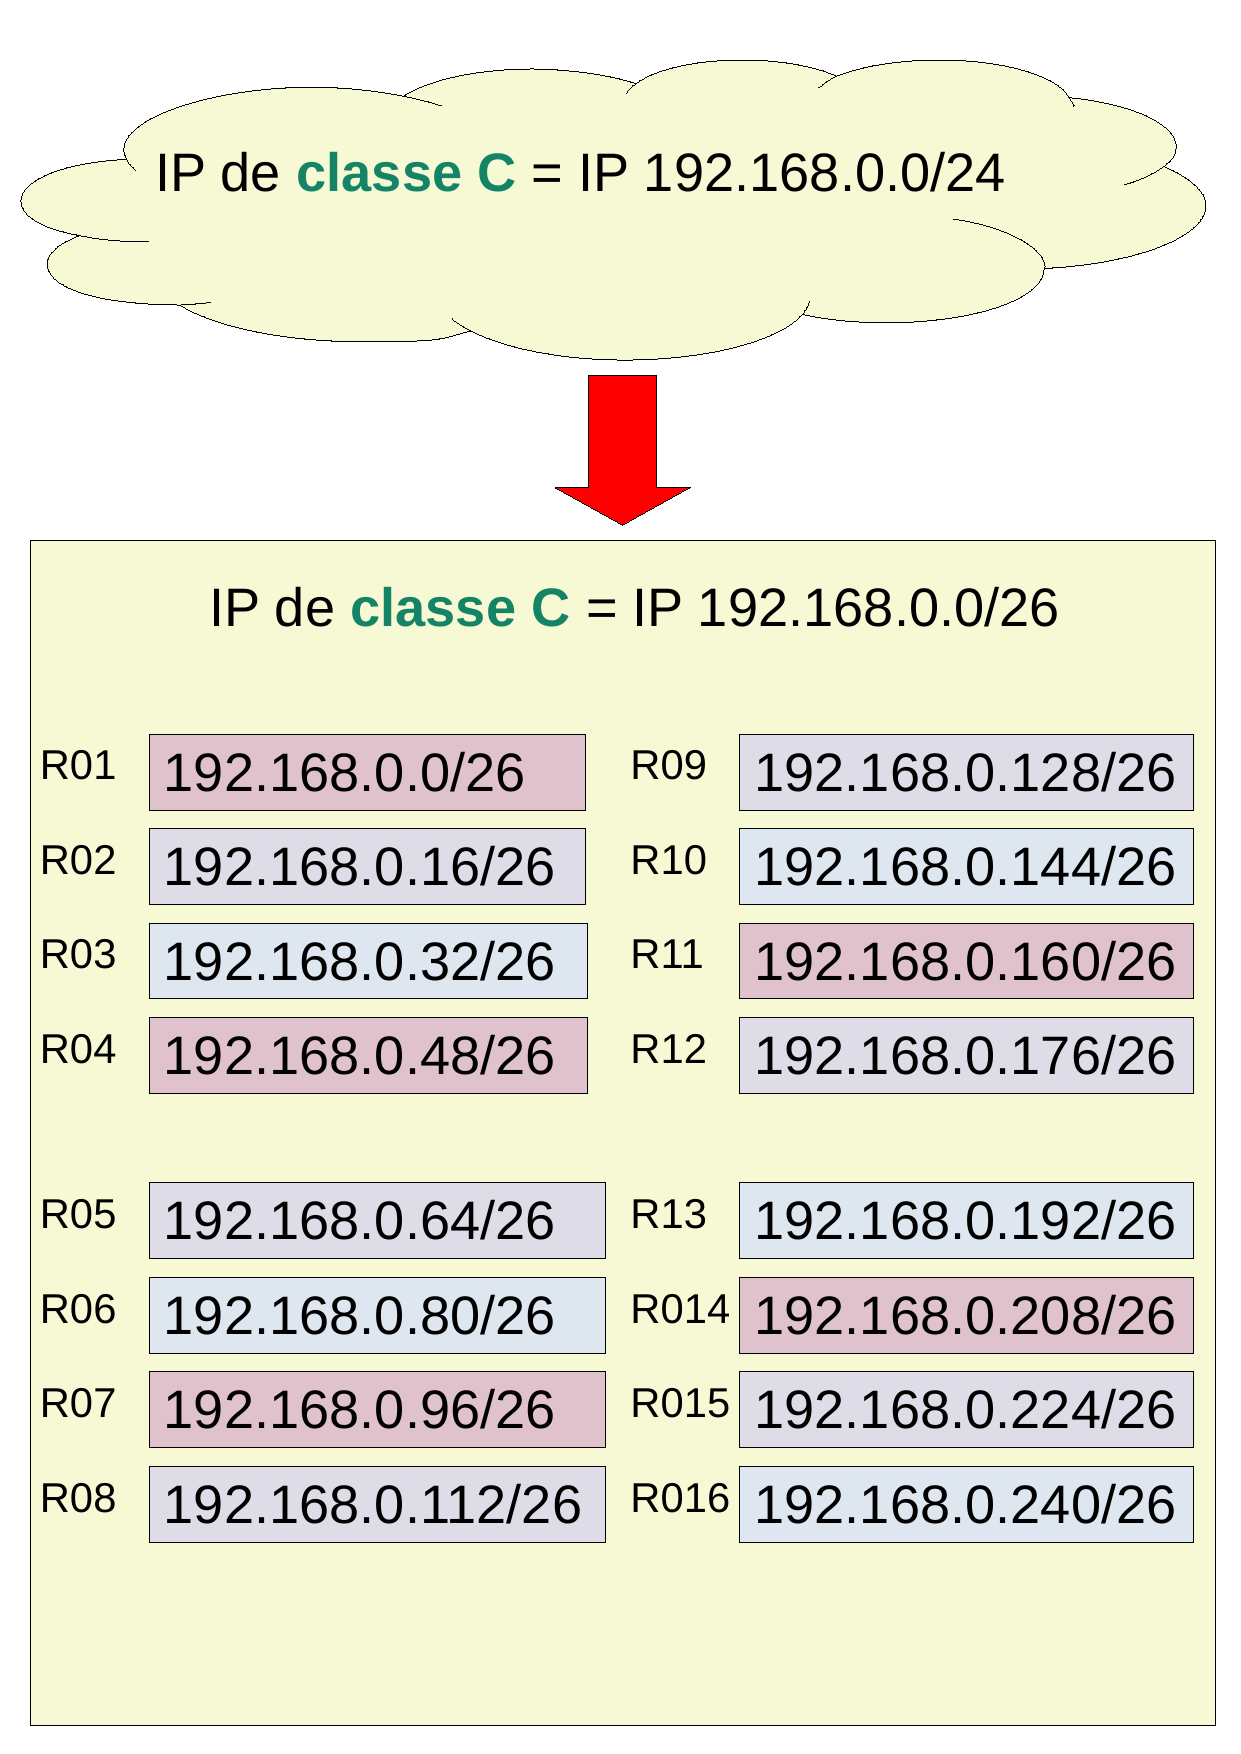

IP de classe C = IP 192.168.0.0/24
IP de classe C = IP 192.168.0.0/26
R01
192.168.0.0/26
R09
192.168.0.128/26
R02
192.168.0.16/26
R10
192.168.0.144/26
R03
192.168.0.32/26
R11
192.168.0.160/26
R04
192.168.0.48/26
R12
192.168.0.176/26
R05
192.168.0.64/26
R13
192.168.0.192/26
R06
192.168.0.80/26
R014
192.168.0.208/26
R07
192.168.0.96/26
R015
192.168.0.224/26
R08
192.168.0.112/26
R016
192.168.0.240/26